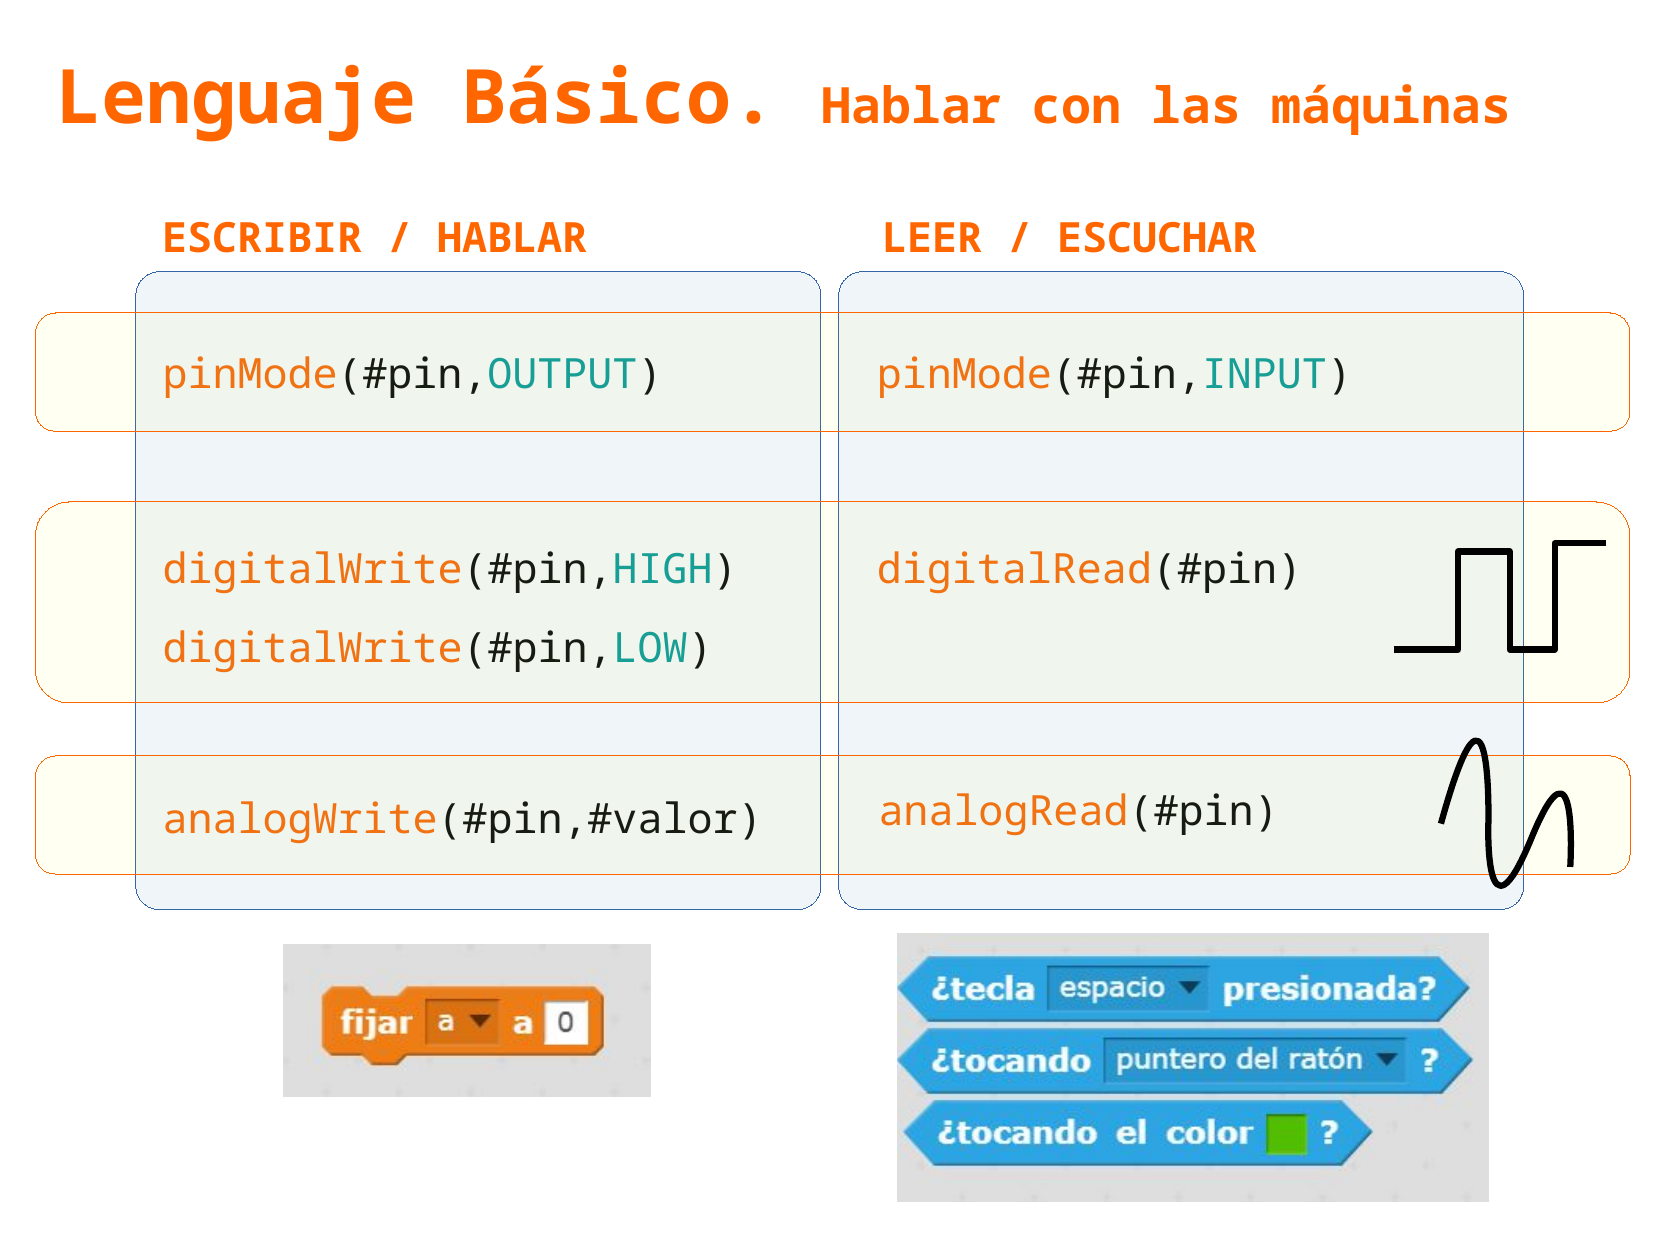

Lenguaje Básico. Hablar con las máquinas
ESCRIBIR / HABLAR
LEER / ESCUCHAR
pinMode(#pin,OUTPUT)
pinMode(#pin,INPUT)
digitalWrite(#pin,HIGH)
digitalRead(#pin)
digitalWrite(#pin,LOW)
analogRead(#pin)
analogWrite(#pin,#valor)